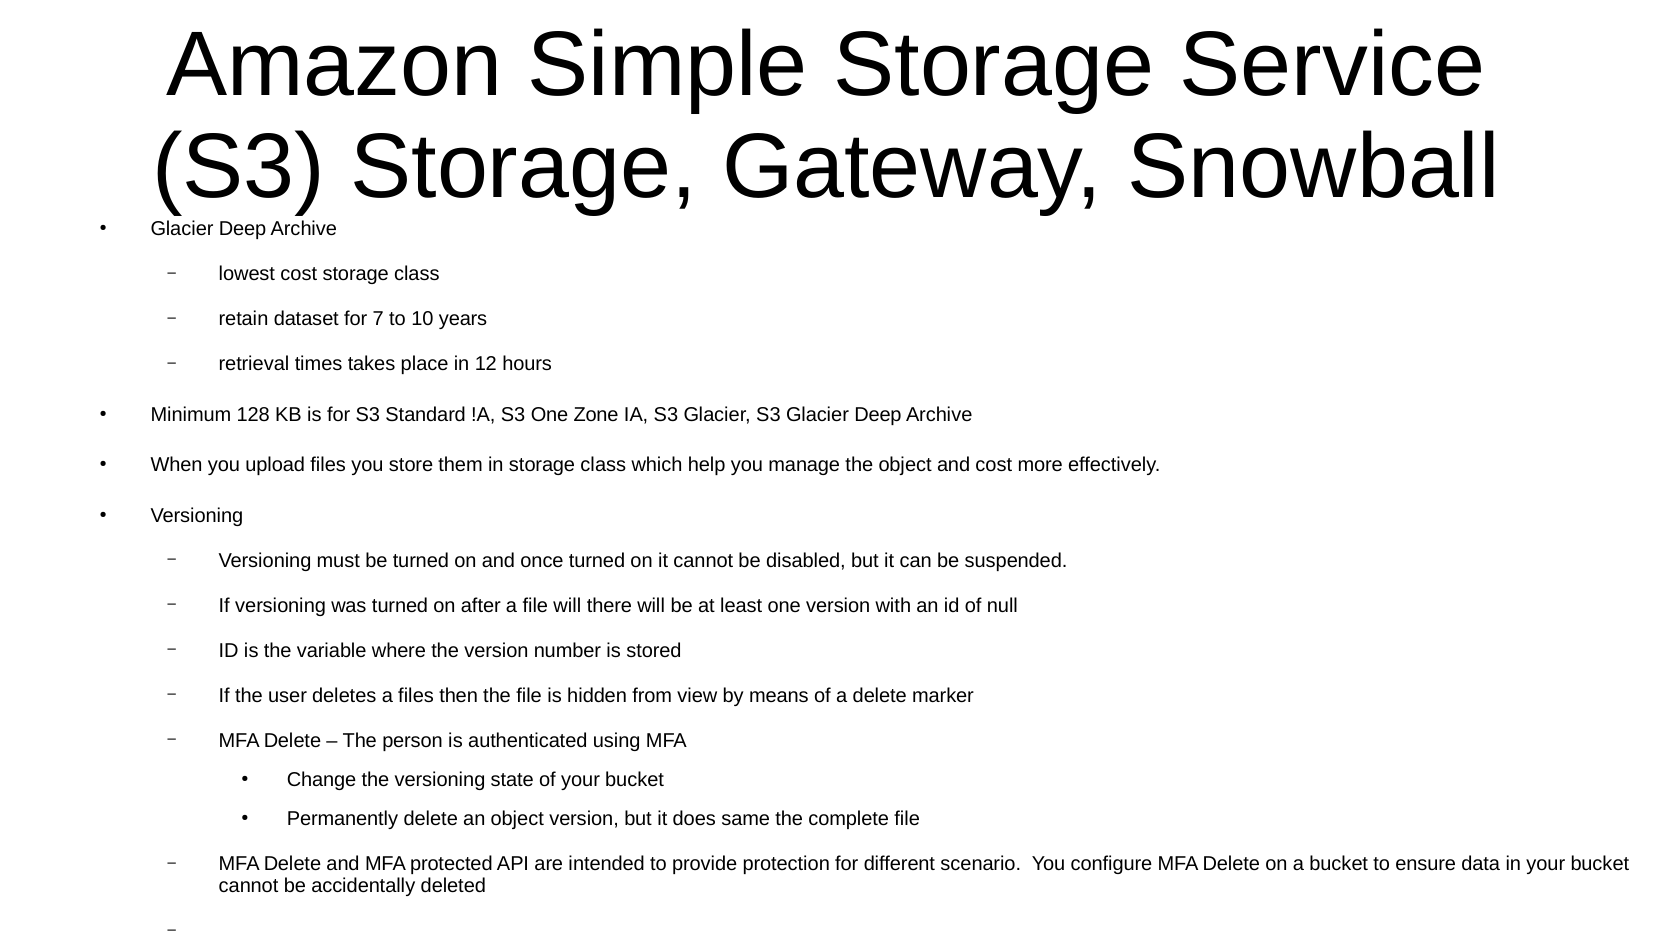

# Amazon Simple Storage Service (S3) Storage, Gateway, Snowball
Glacier Deep Archive
lowest cost storage class
retain dataset for 7 to 10 years
retrieval times takes place in 12 hours
Minimum 128 KB is for S3 Standard !A, S3 One Zone IA, S3 Glacier, S3 Glacier Deep Archive
When you upload files you store them in storage class which help you manage the object and cost more effectively.
Versioning
Versioning must be turned on and once turned on it cannot be disabled, but it can be suspended.
If versioning was turned on after a file will there will be at least one version with an id of null
ID is the variable where the version number is stored
If the user deletes a files then the file is hidden from view by means of a delete marker
MFA Delete – The person is authenticated using MFA
Change the versioning state of your bucket
Permanently delete an object version, but it does same the complete file
MFA Delete and MFA protected API are intended to provide protection for different scenario. You configure MFA Delete on a bucket to ensure data in your bucket cannot be accidentally deleted